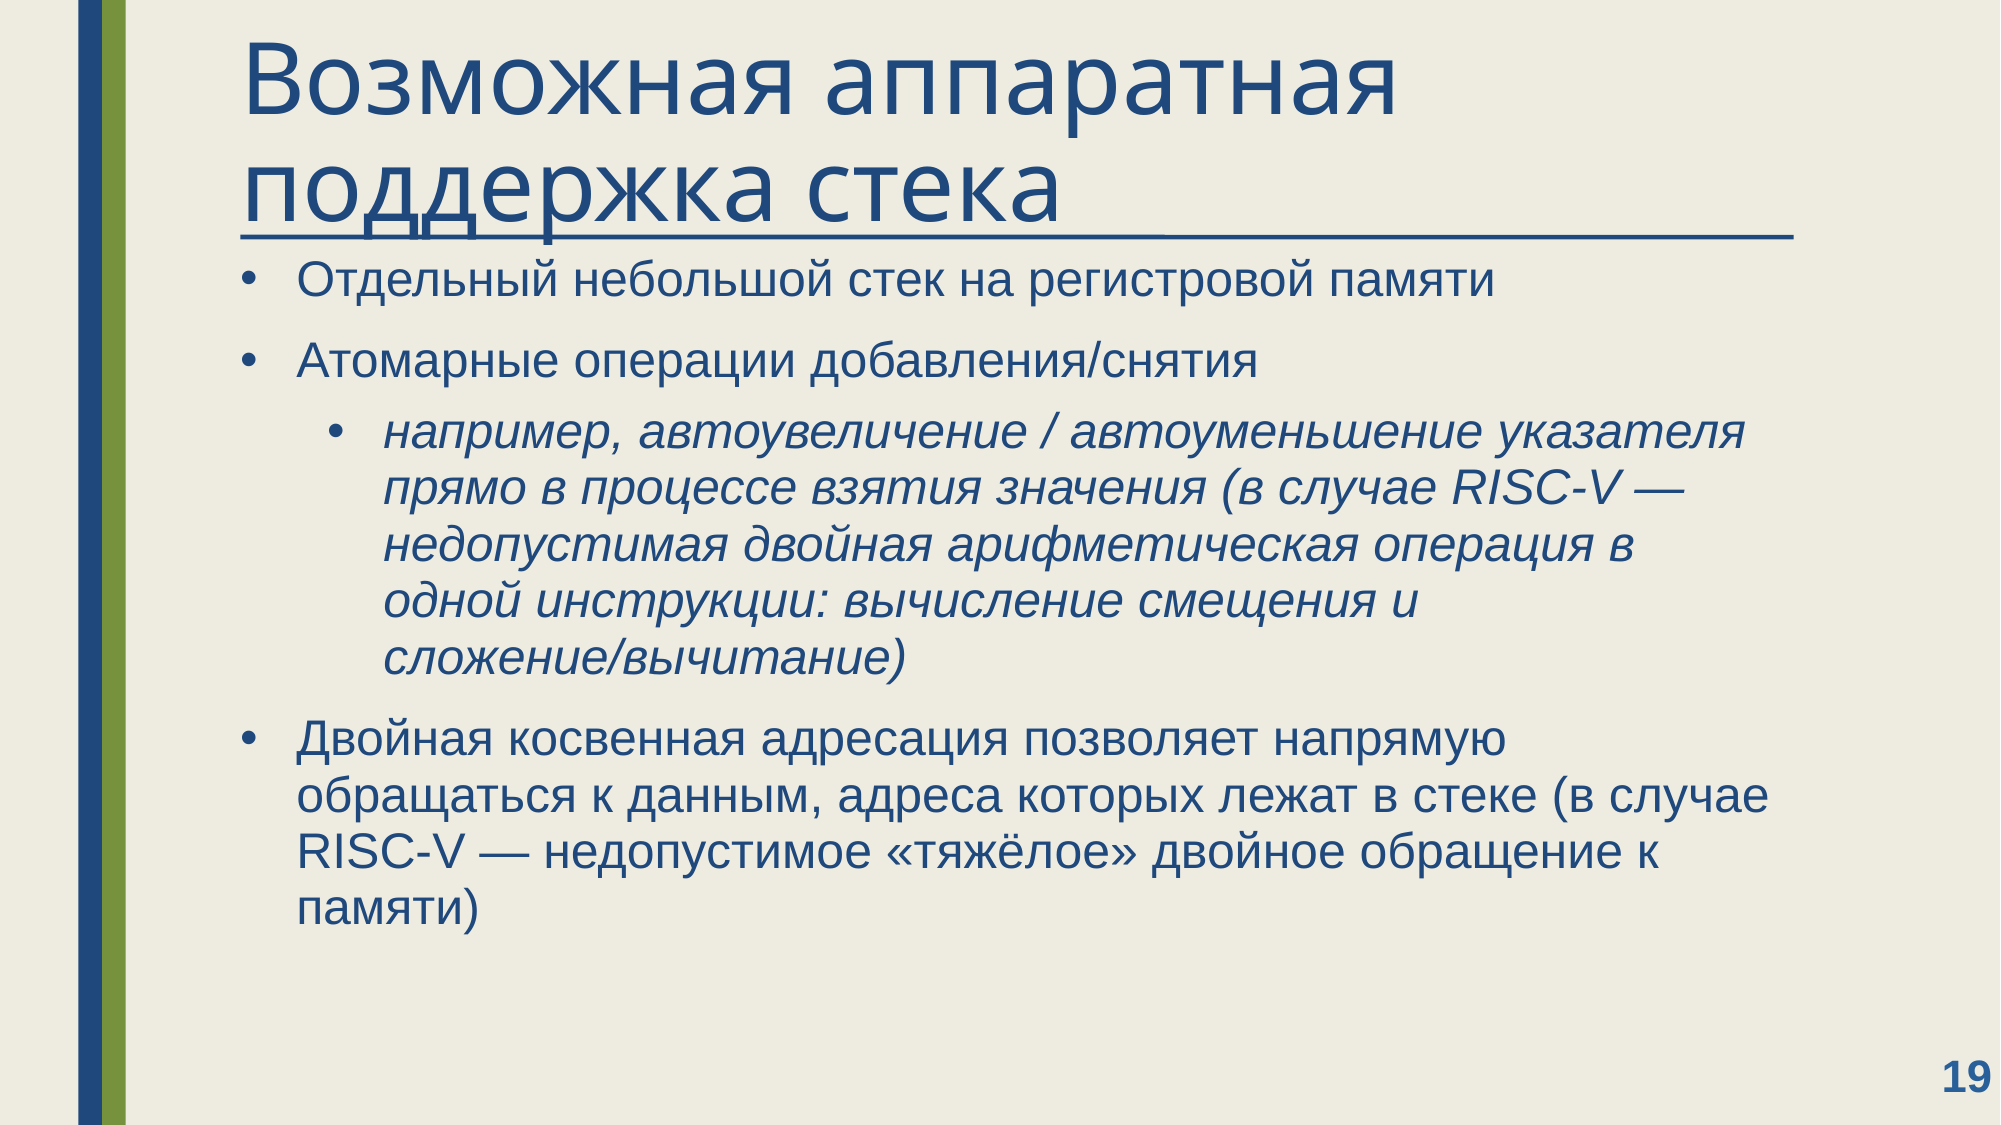

# Возможная аппаратная поддержка стека
Отдельный небольшой стек на регистровой памяти
Атомарные операции добавления/снятия
например, автоувеличение / автоуменьшение указателя прямо в процессе взятия значения (в случае RISC-V — недопустимая двойная арифметическая операция в одной инструкции: вычисление смещения и сложение/вычитание)
Двойная косвенная адресация позволяет напрямую обращаться к данным, адреса которых лежат в стеке (в случае RISC-V — недопустимое «тяжёлое» двойное обращение к памяти)